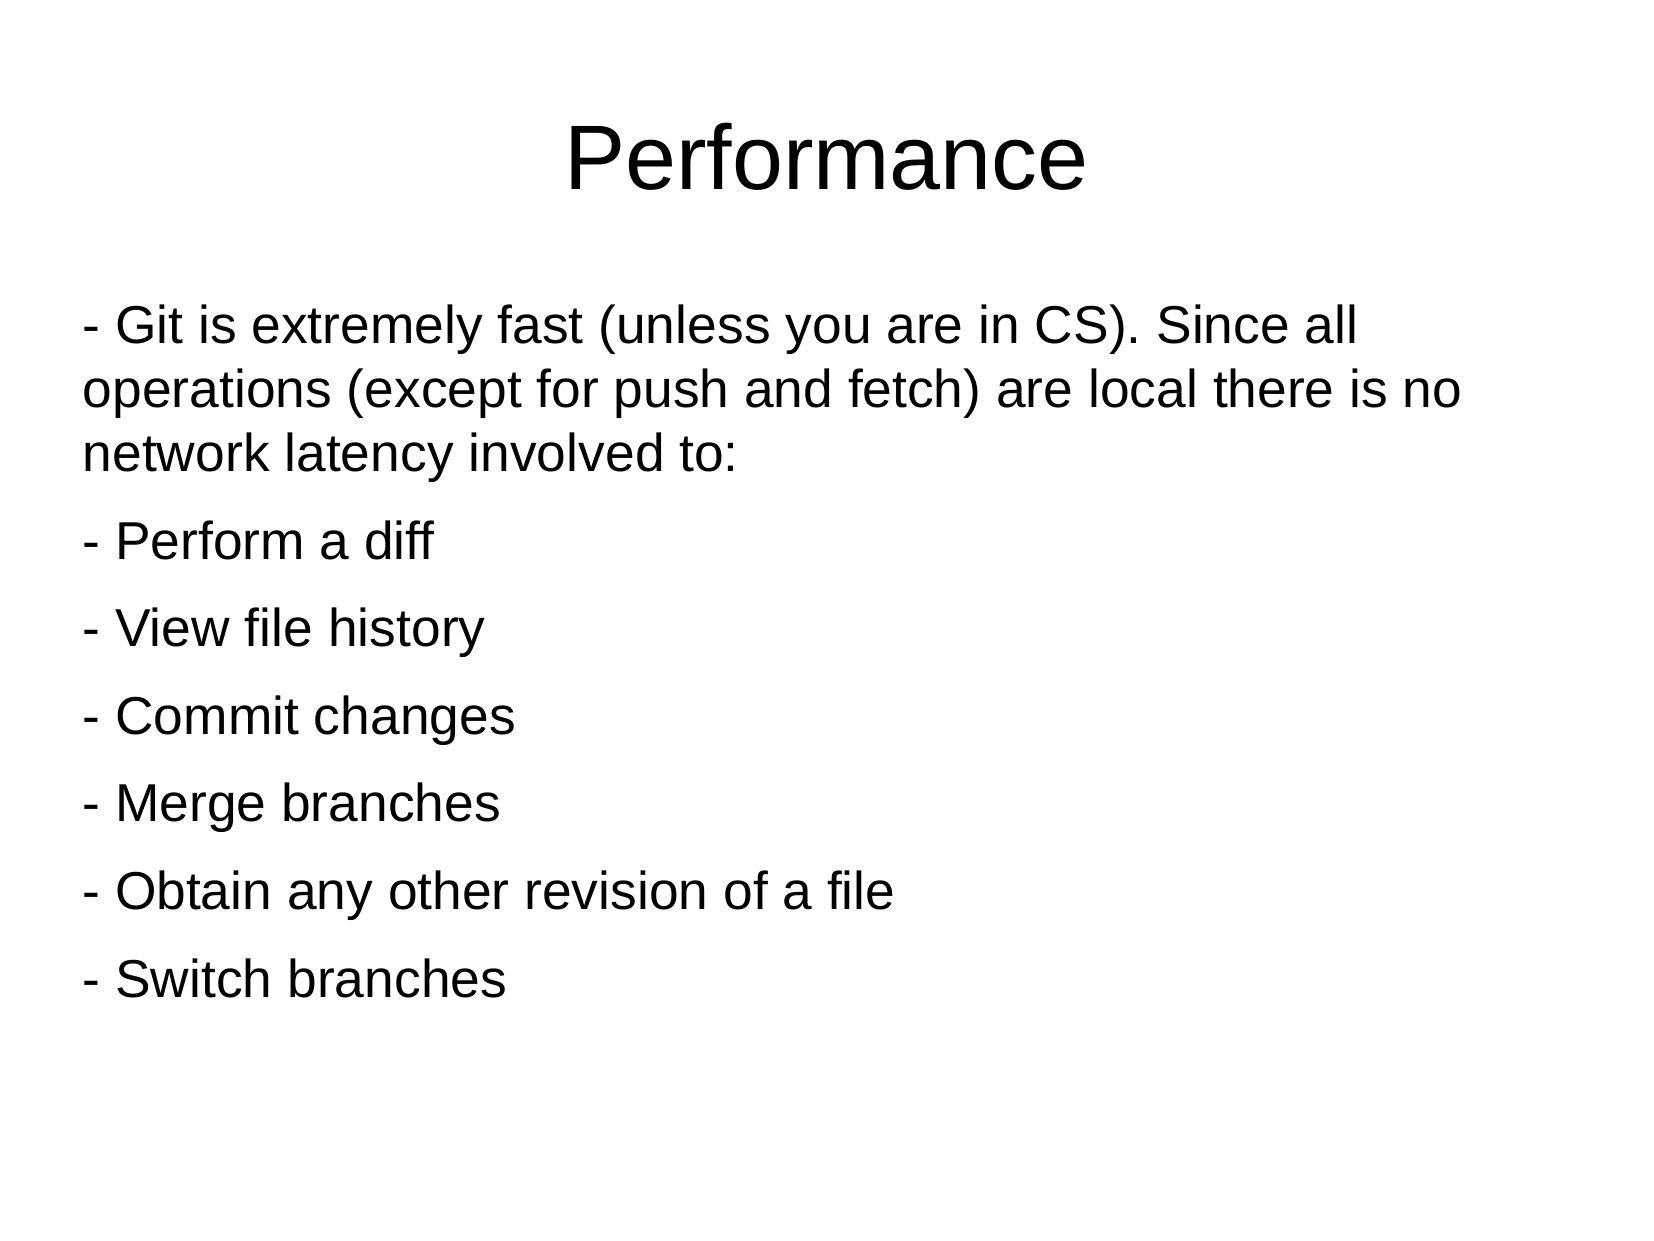

# Performance
- Git is extremely fast (unless you are in CS). Since all operations (except for push and fetch) are local there is no network latency involved to:
- Perform a diff
- View file history
- Commit changes
- Merge branches
- Obtain any other revision of a file
- Switch branches